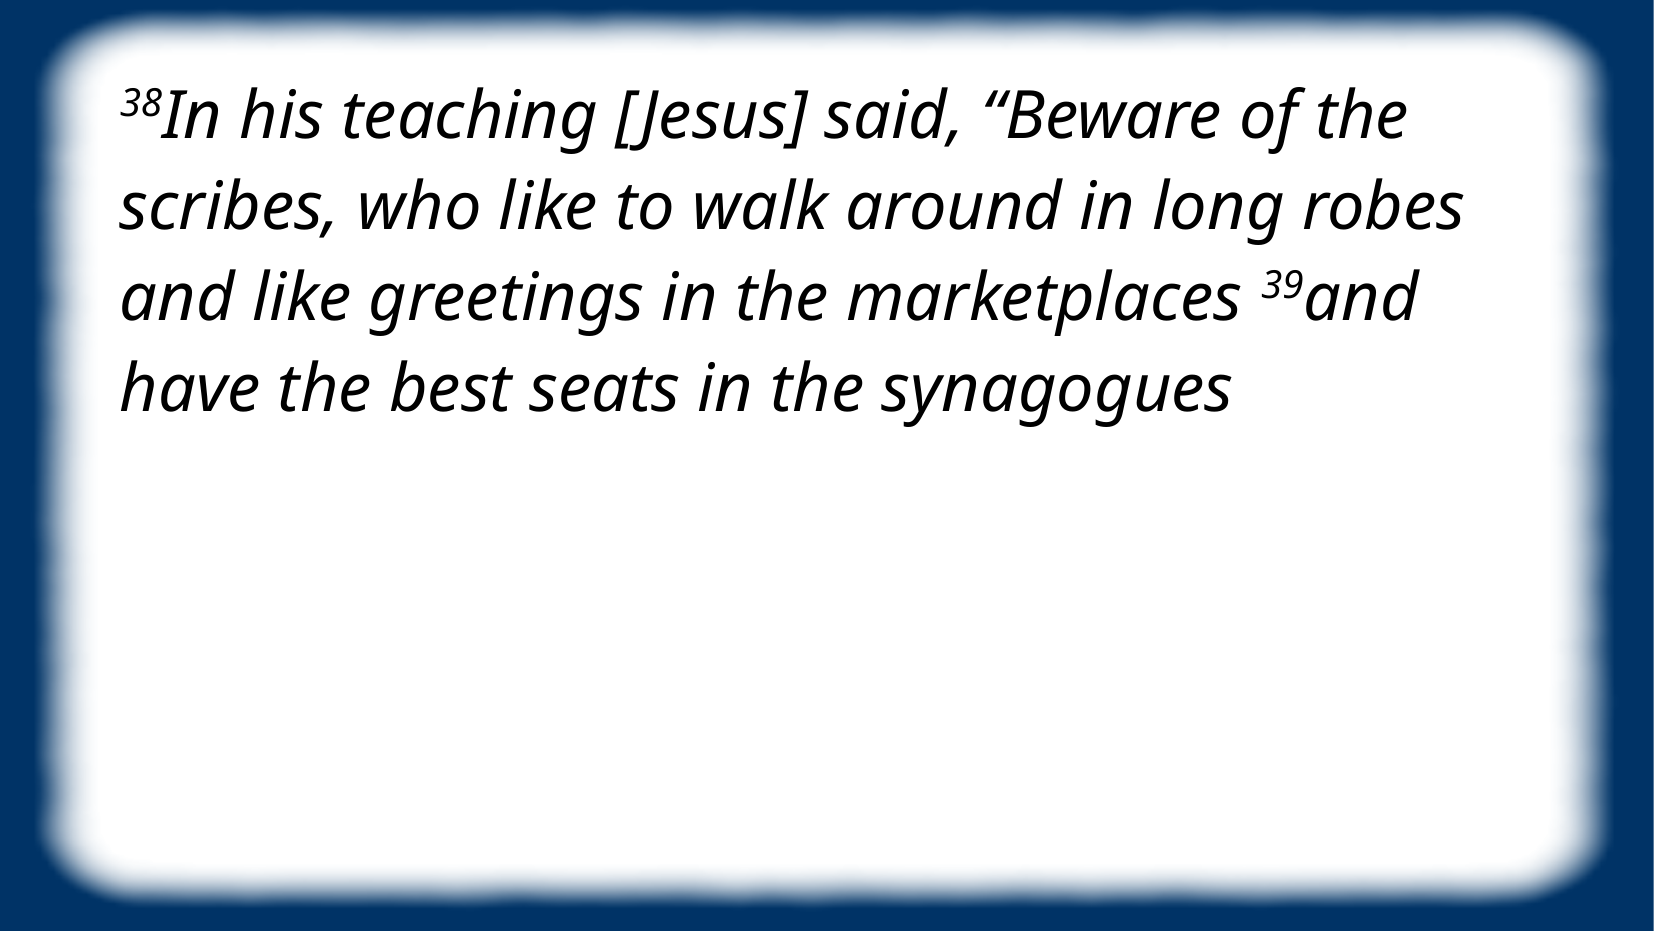

38In his teaching [Jesus] said, “Beware of the scribes, who like to walk around in long robes and like greetings in the marketplaces 39and have the best seats in the synagogues